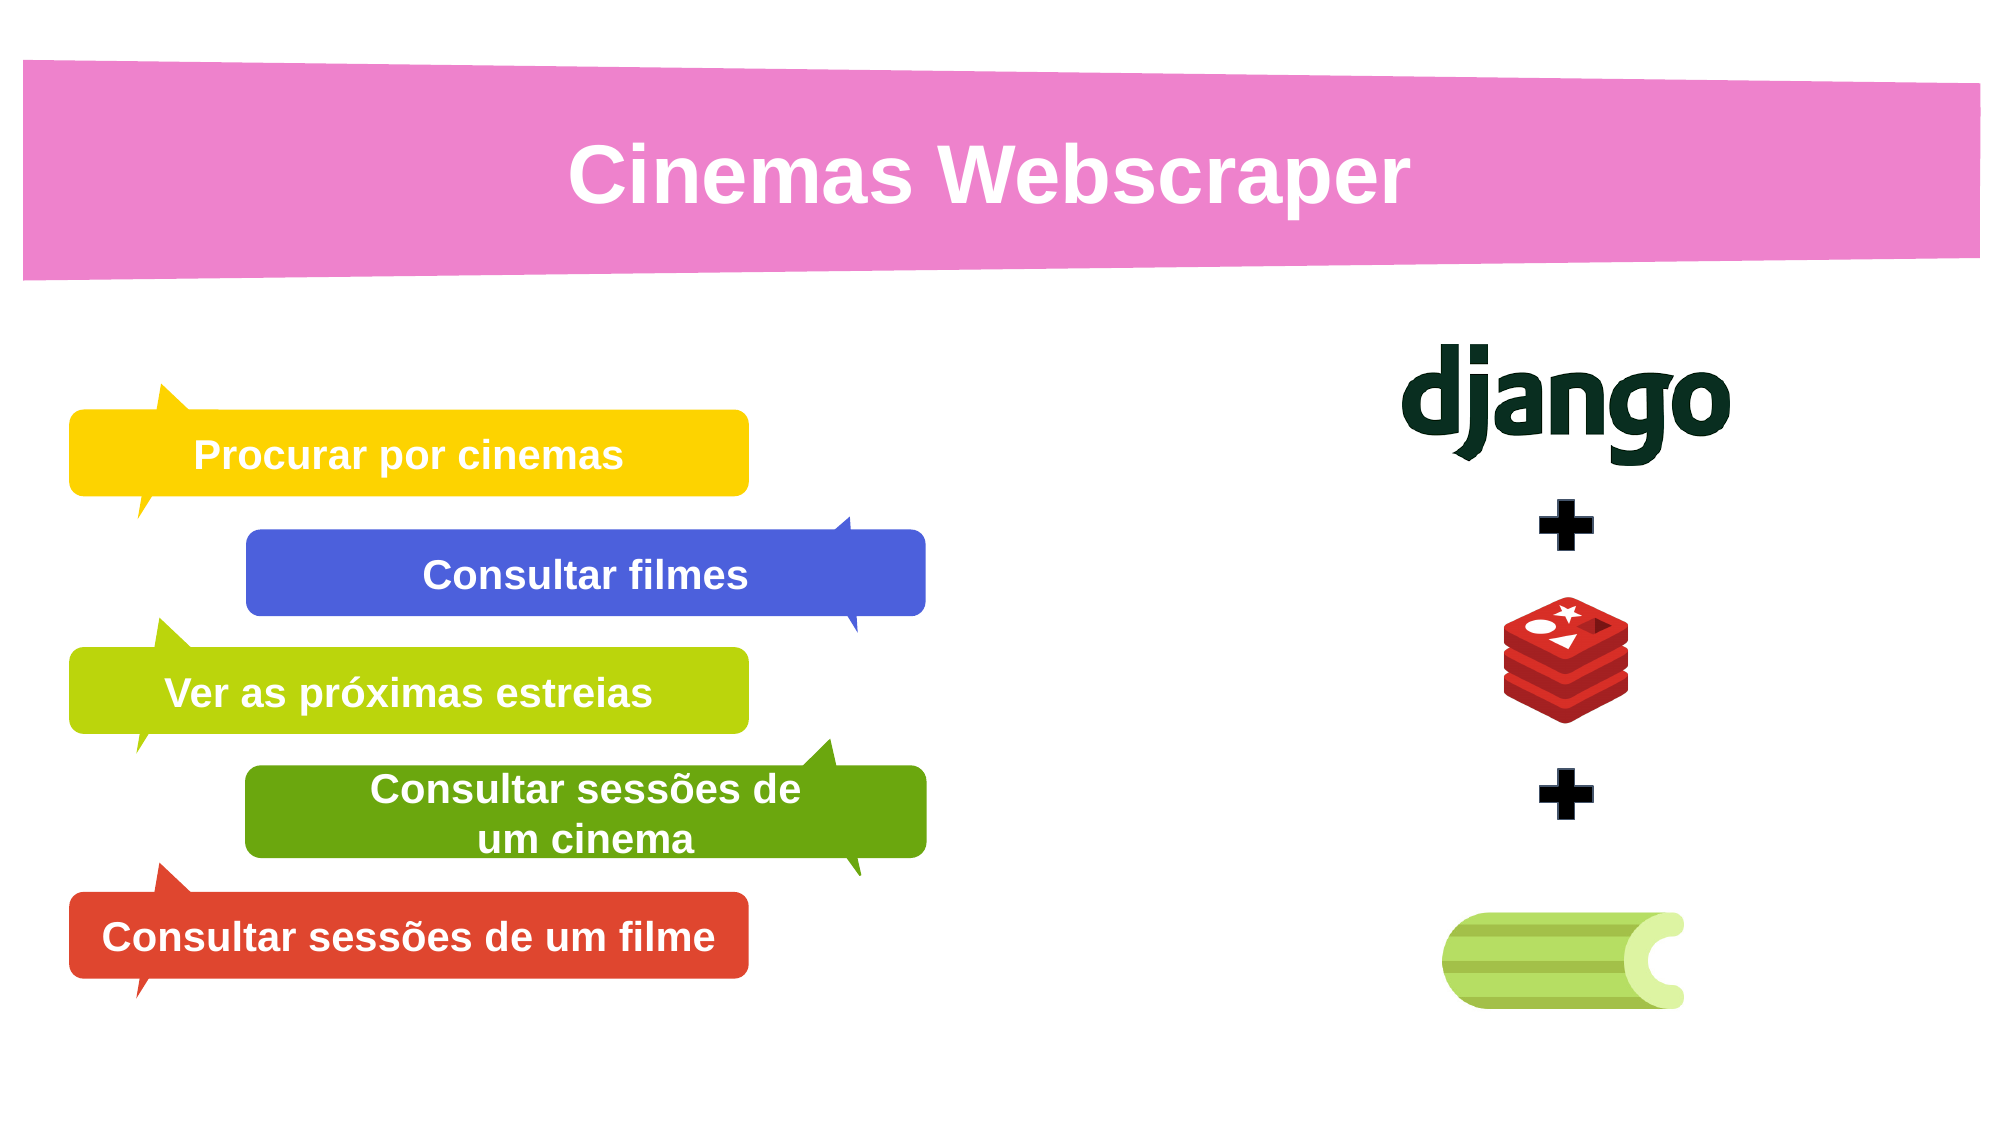

Cinemas Webscraper
Procurar por cinemas
Consultar filmes
Ver as próximas estreias
Consultar sessões de um cinema
Consultar sessões de um filme